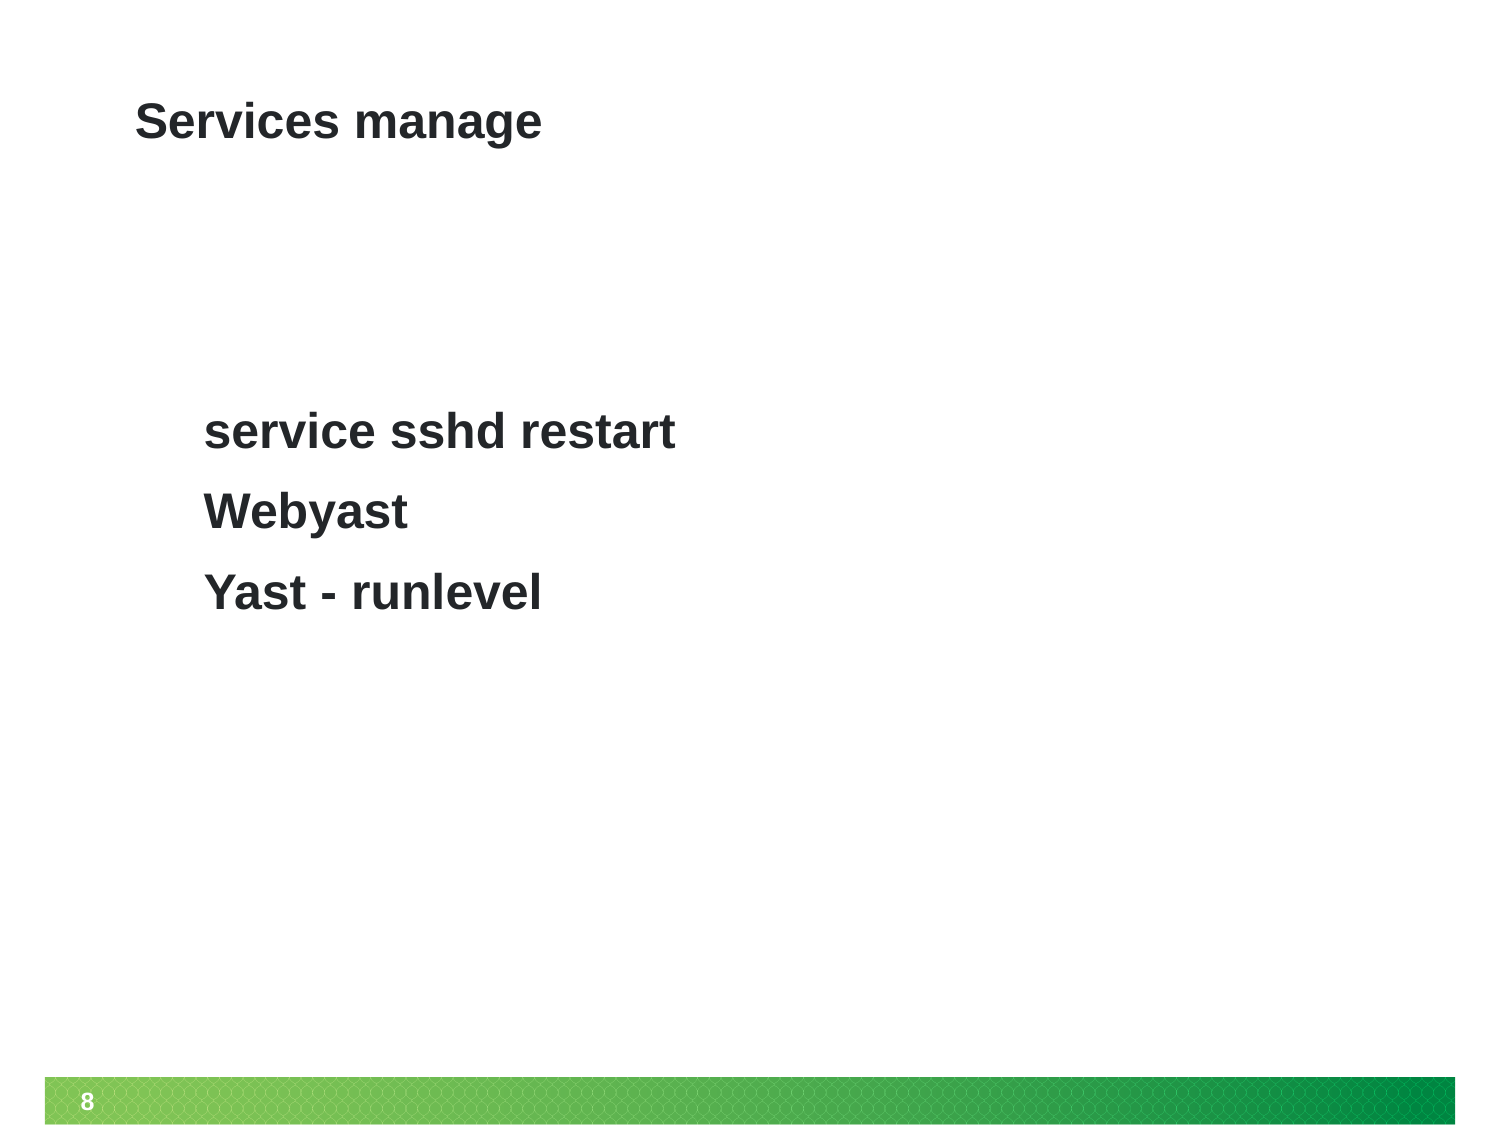

# Services manage
 service sshd restart
 Webyast
 Yast - runlevel